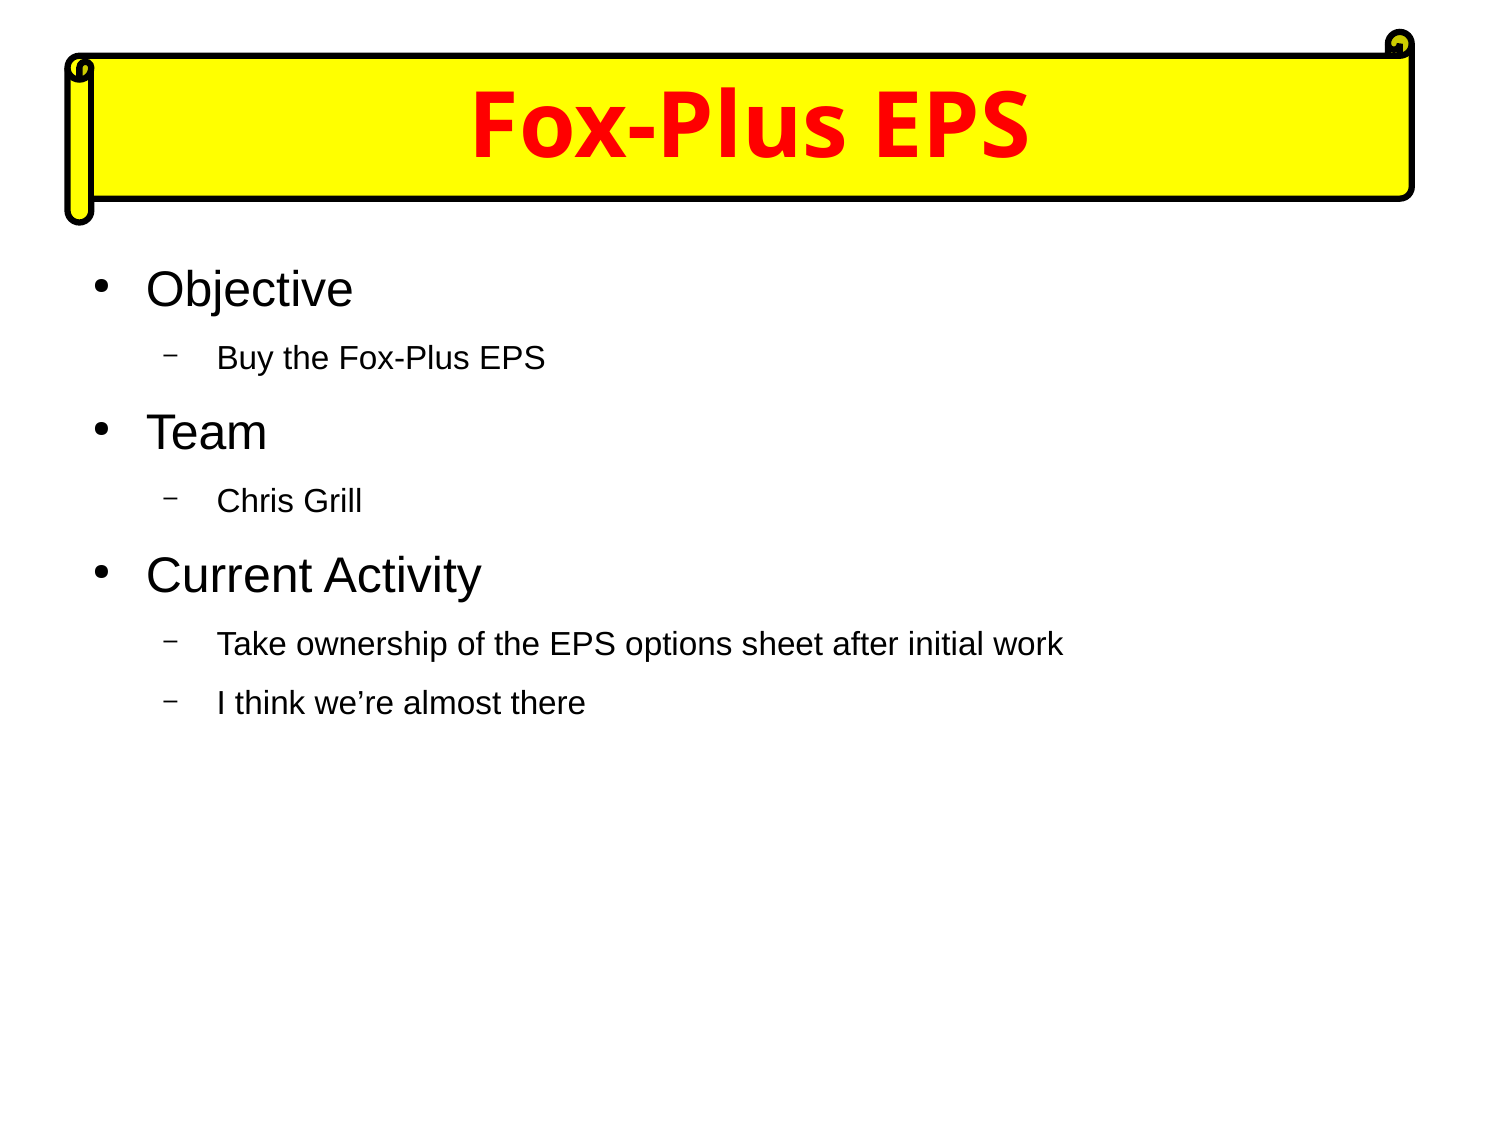

Fox-Plus EPS
# Objective
Buy the Fox-Plus EPS
Team
Chris Grill
Current Activity
Take ownership of the EPS options sheet after initial work
I think we’re almost there